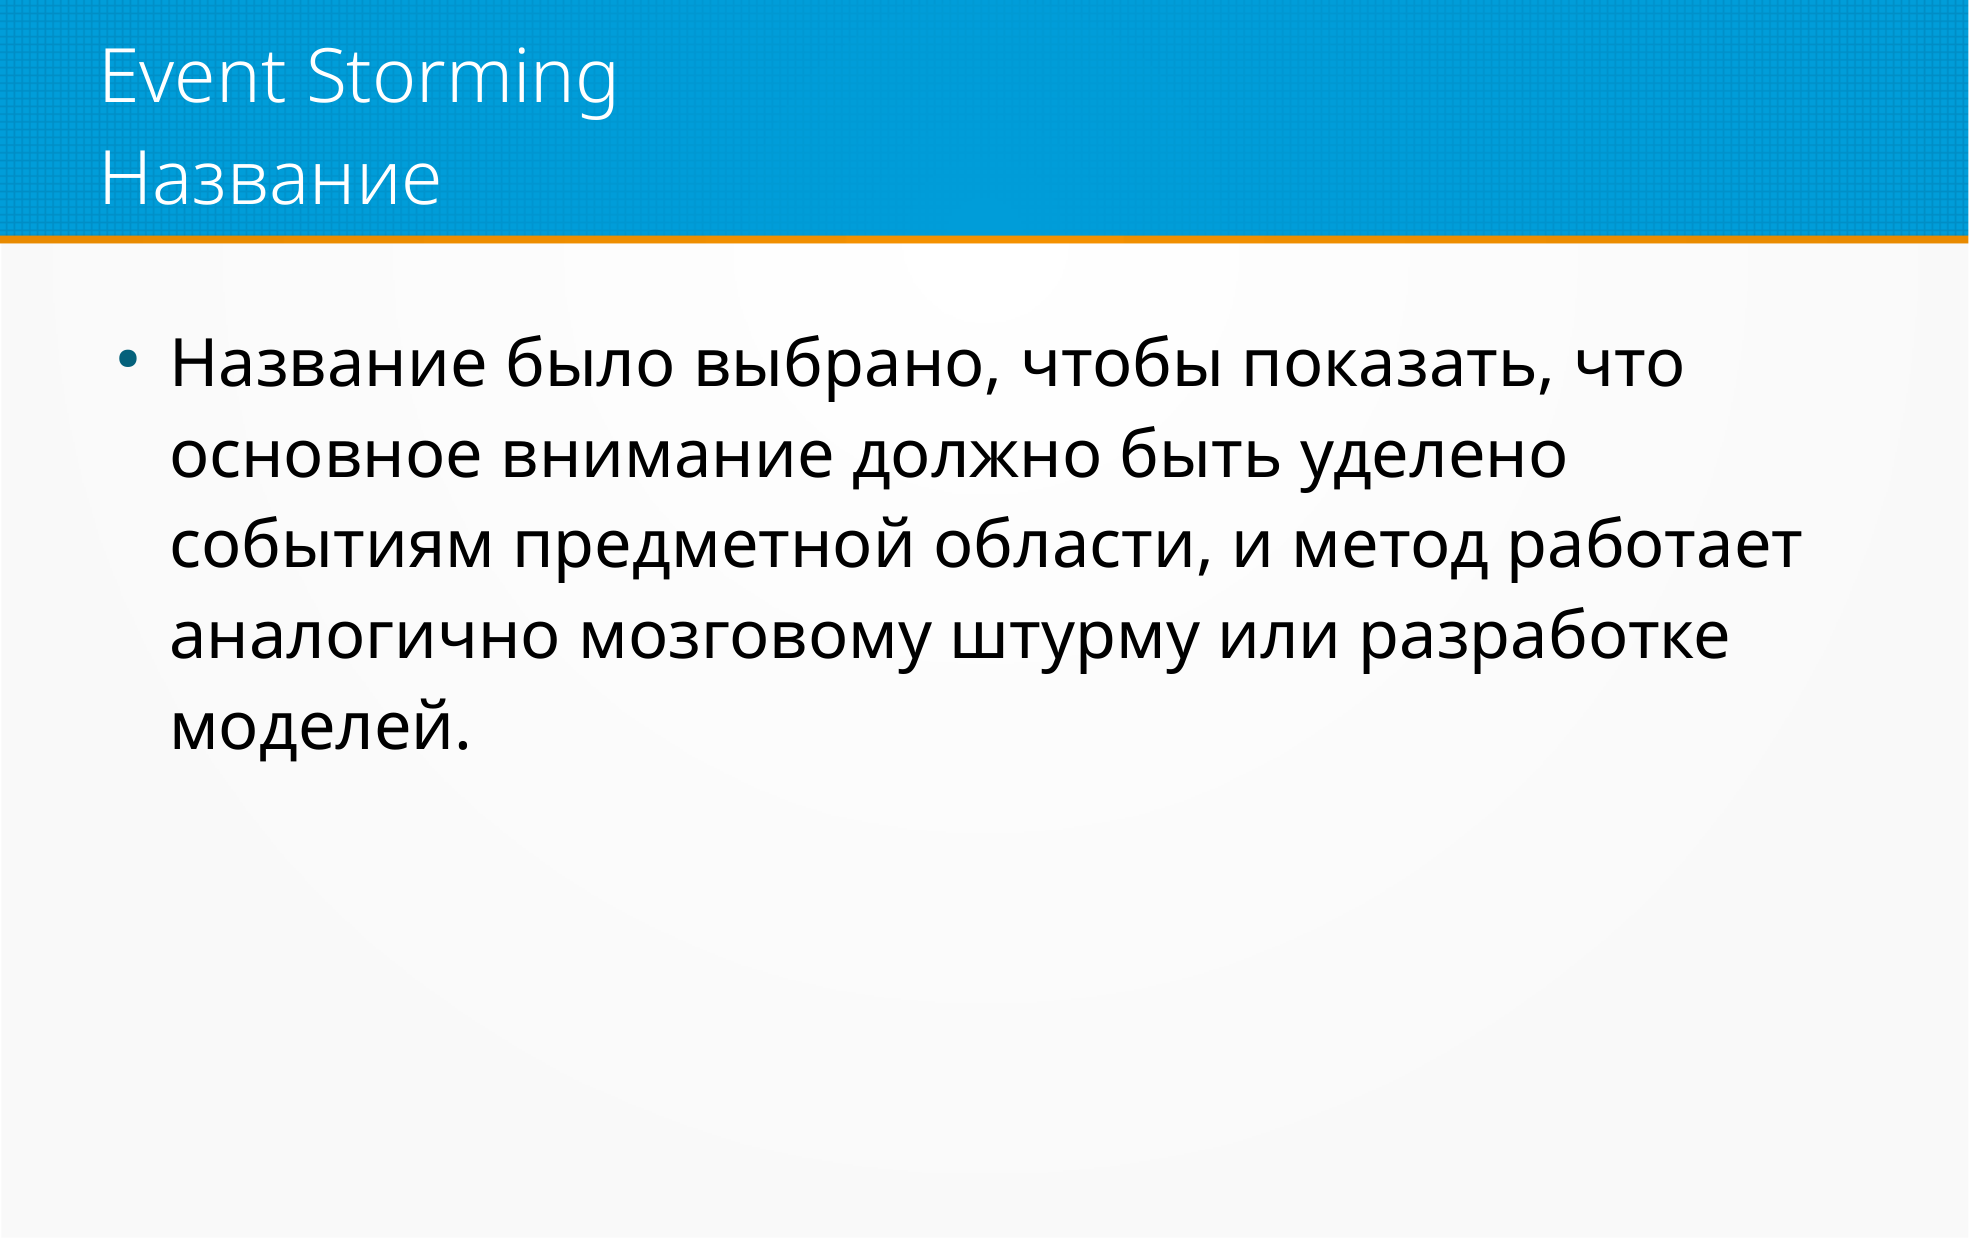

# Event Storming Название
Название было выбрано, чтобы показать, что основное внимание должно быть уделено событиям предметной области, и метод работает аналогично мозговому штурму или разработке моделей.